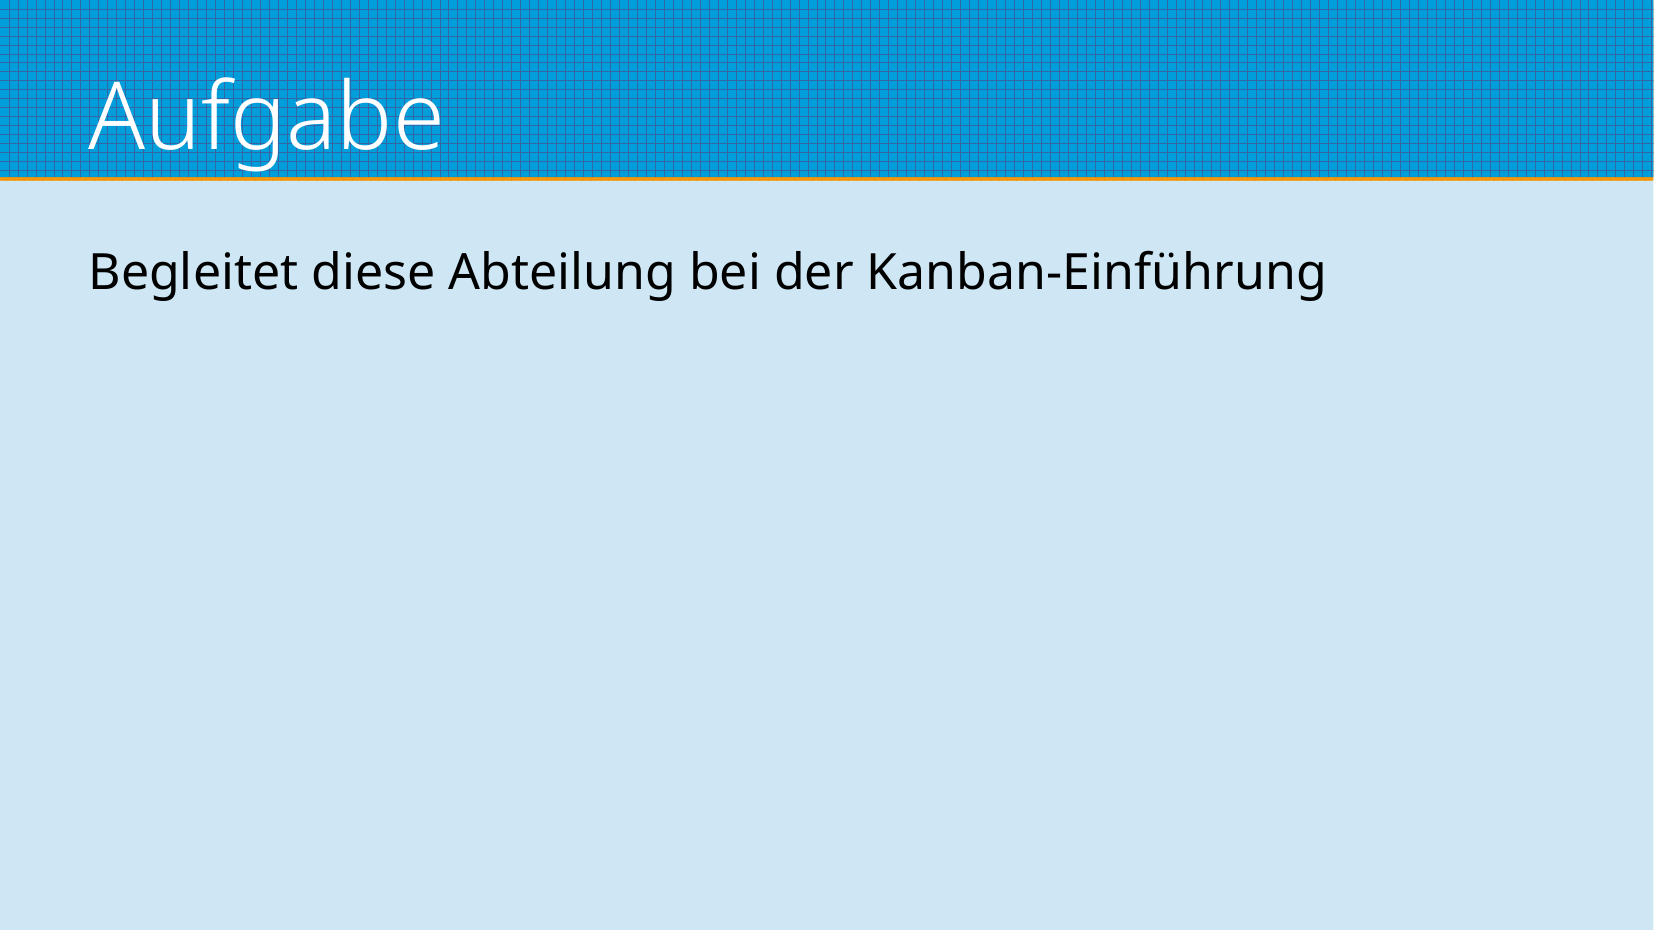

# Aufgabe
Begleitet diese Abteilung bei der Kanban-Einführung